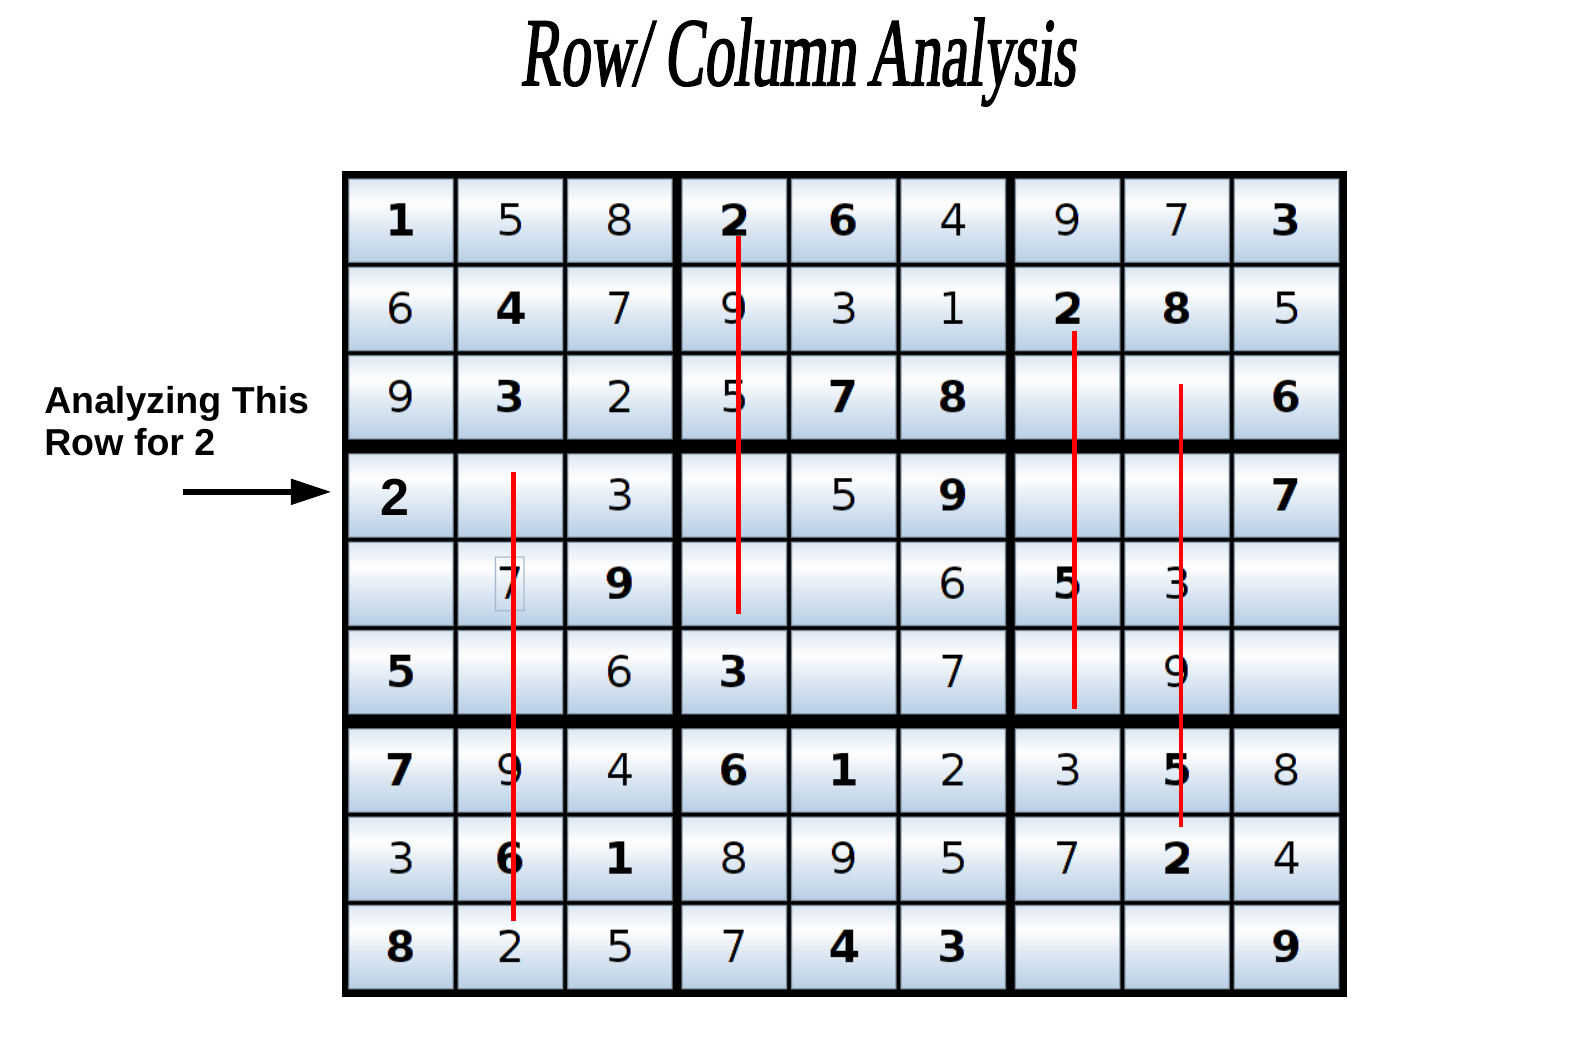

Row/ Column Analysis
Analyzing This
Row for 2
2